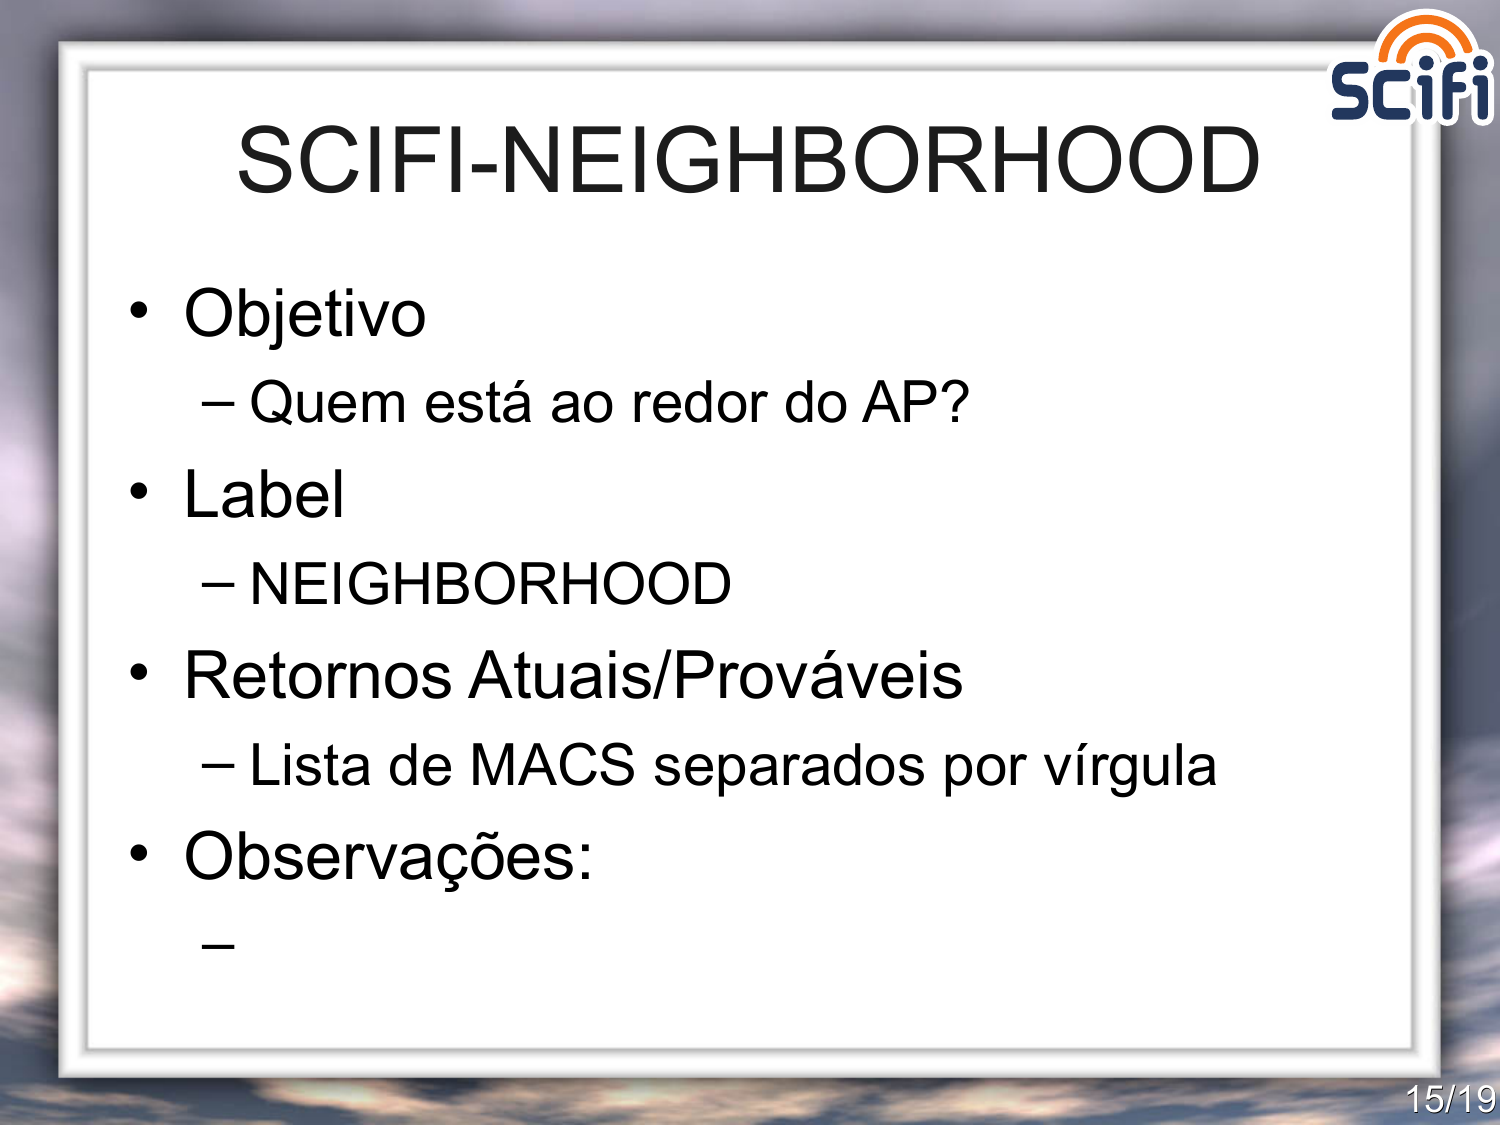

# SCIFI-NEIGHBORHOOD
Objetivo
Quem está ao redor do AP?
Label
NEIGHBORHOOD
Retornos Atuais/Prováveis
Lista de MACS separados por vírgula
Observações: